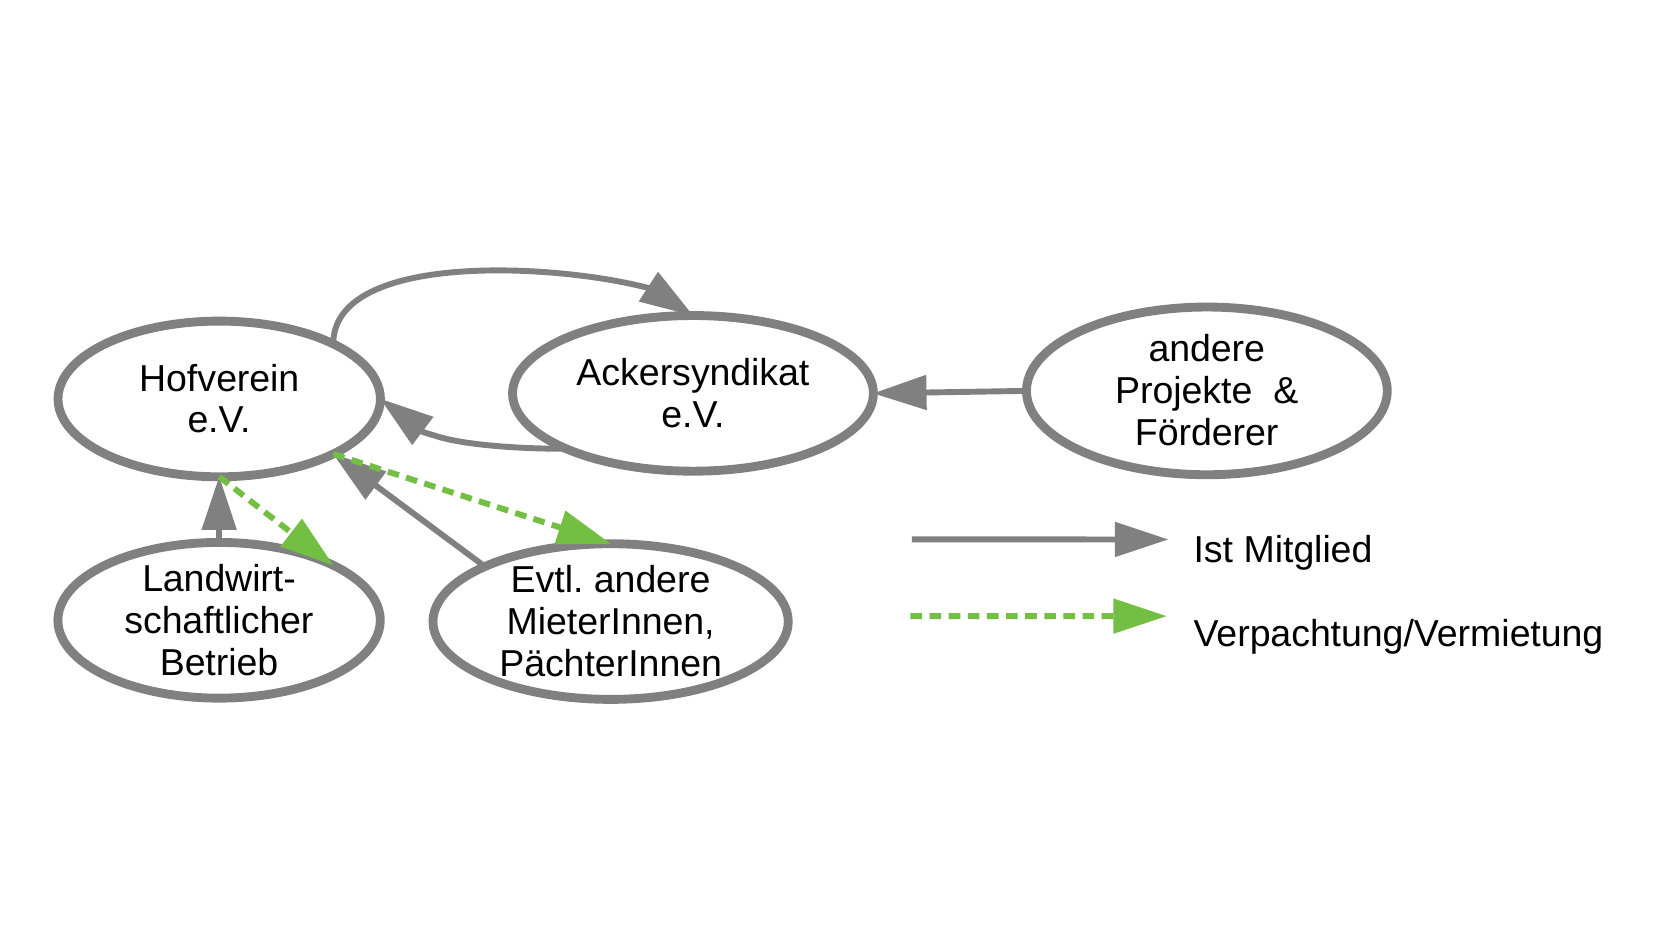

andere Projekte & Förderer
Ackersyndikat
e.V.
Hofverein
e.V.
Ist Mitglied
Verpachtung/Vermietung
Landwirt-schaftlicher
Betrieb
Evtl. andere MieterInnen, PächterInnen